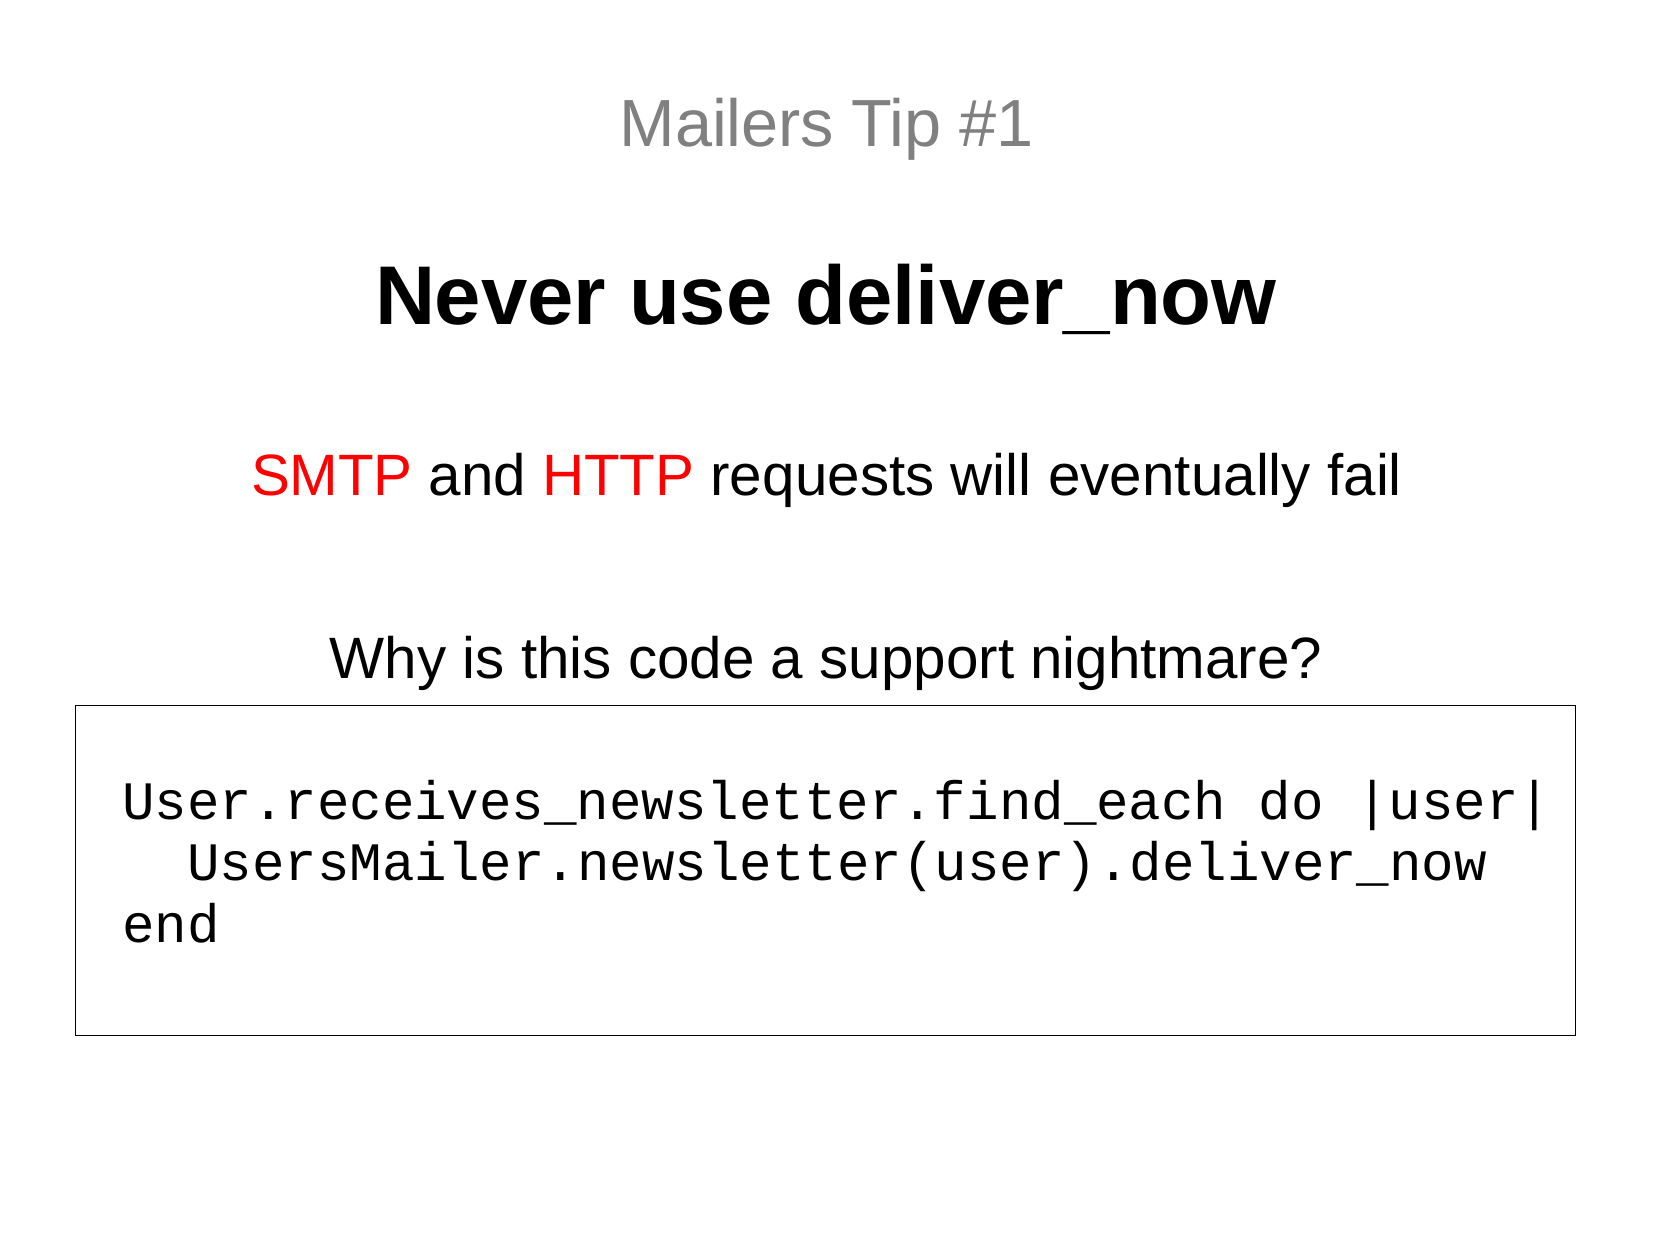

# Mailers Tip #1
Never use deliver_now
SMTP and HTTP requests will eventually fail
Why is this code a support nightmare?
 User.receives_newsletter.find_each do |user|
 UsersMailer.newsletter(user).deliver_now
 end